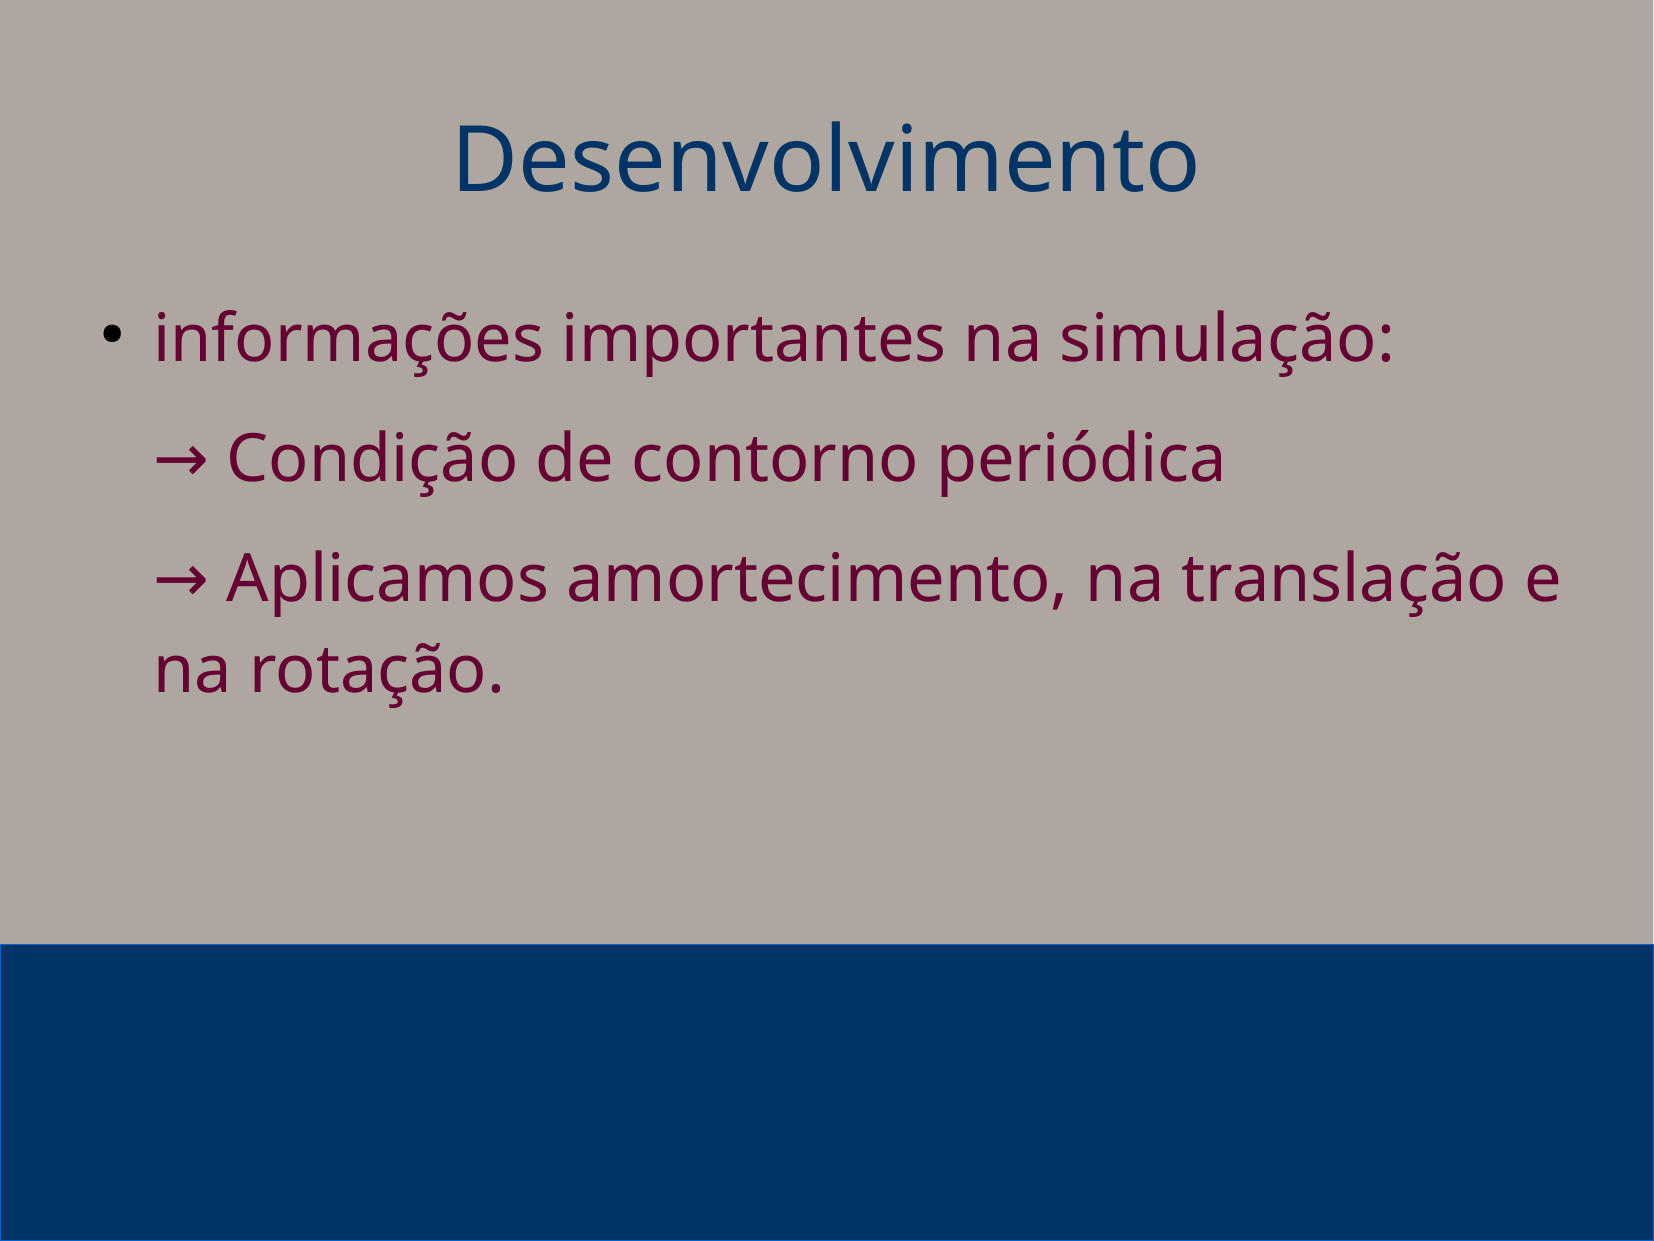

Desenvolvimento
# informações importantes na simulação:
→ Condição de contorno periódica
→ Aplicamos amortecimento, na translação e na rotação.